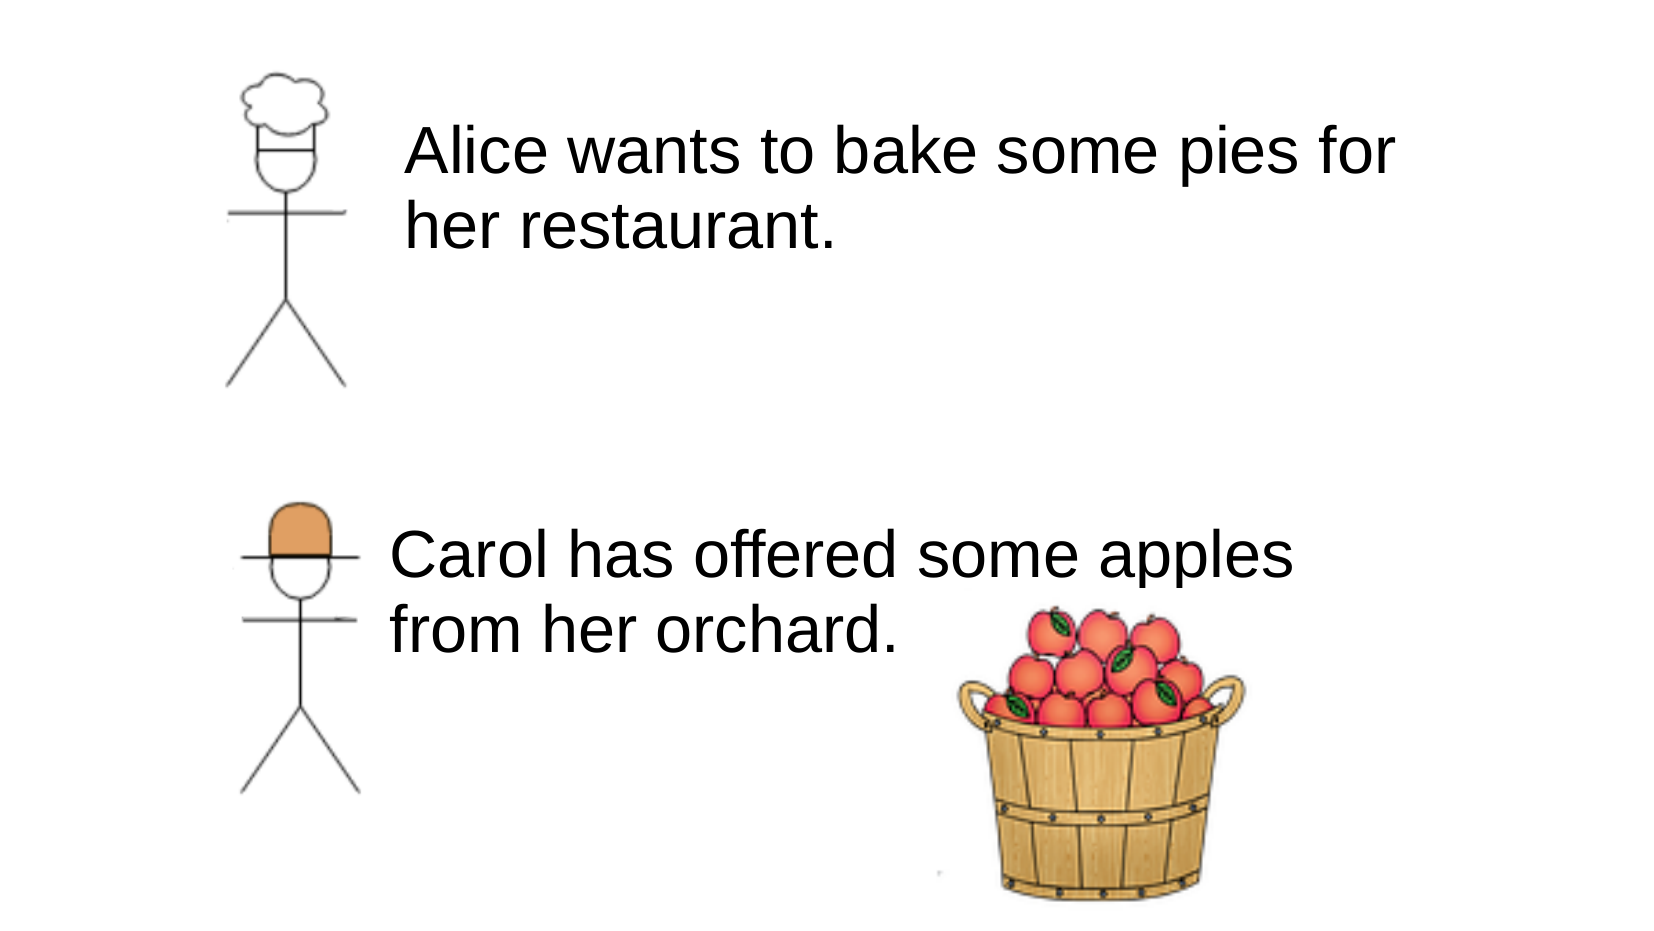

Alice wants to bake some pies for her restaurant.
Carol has offered some apples from her orchard.